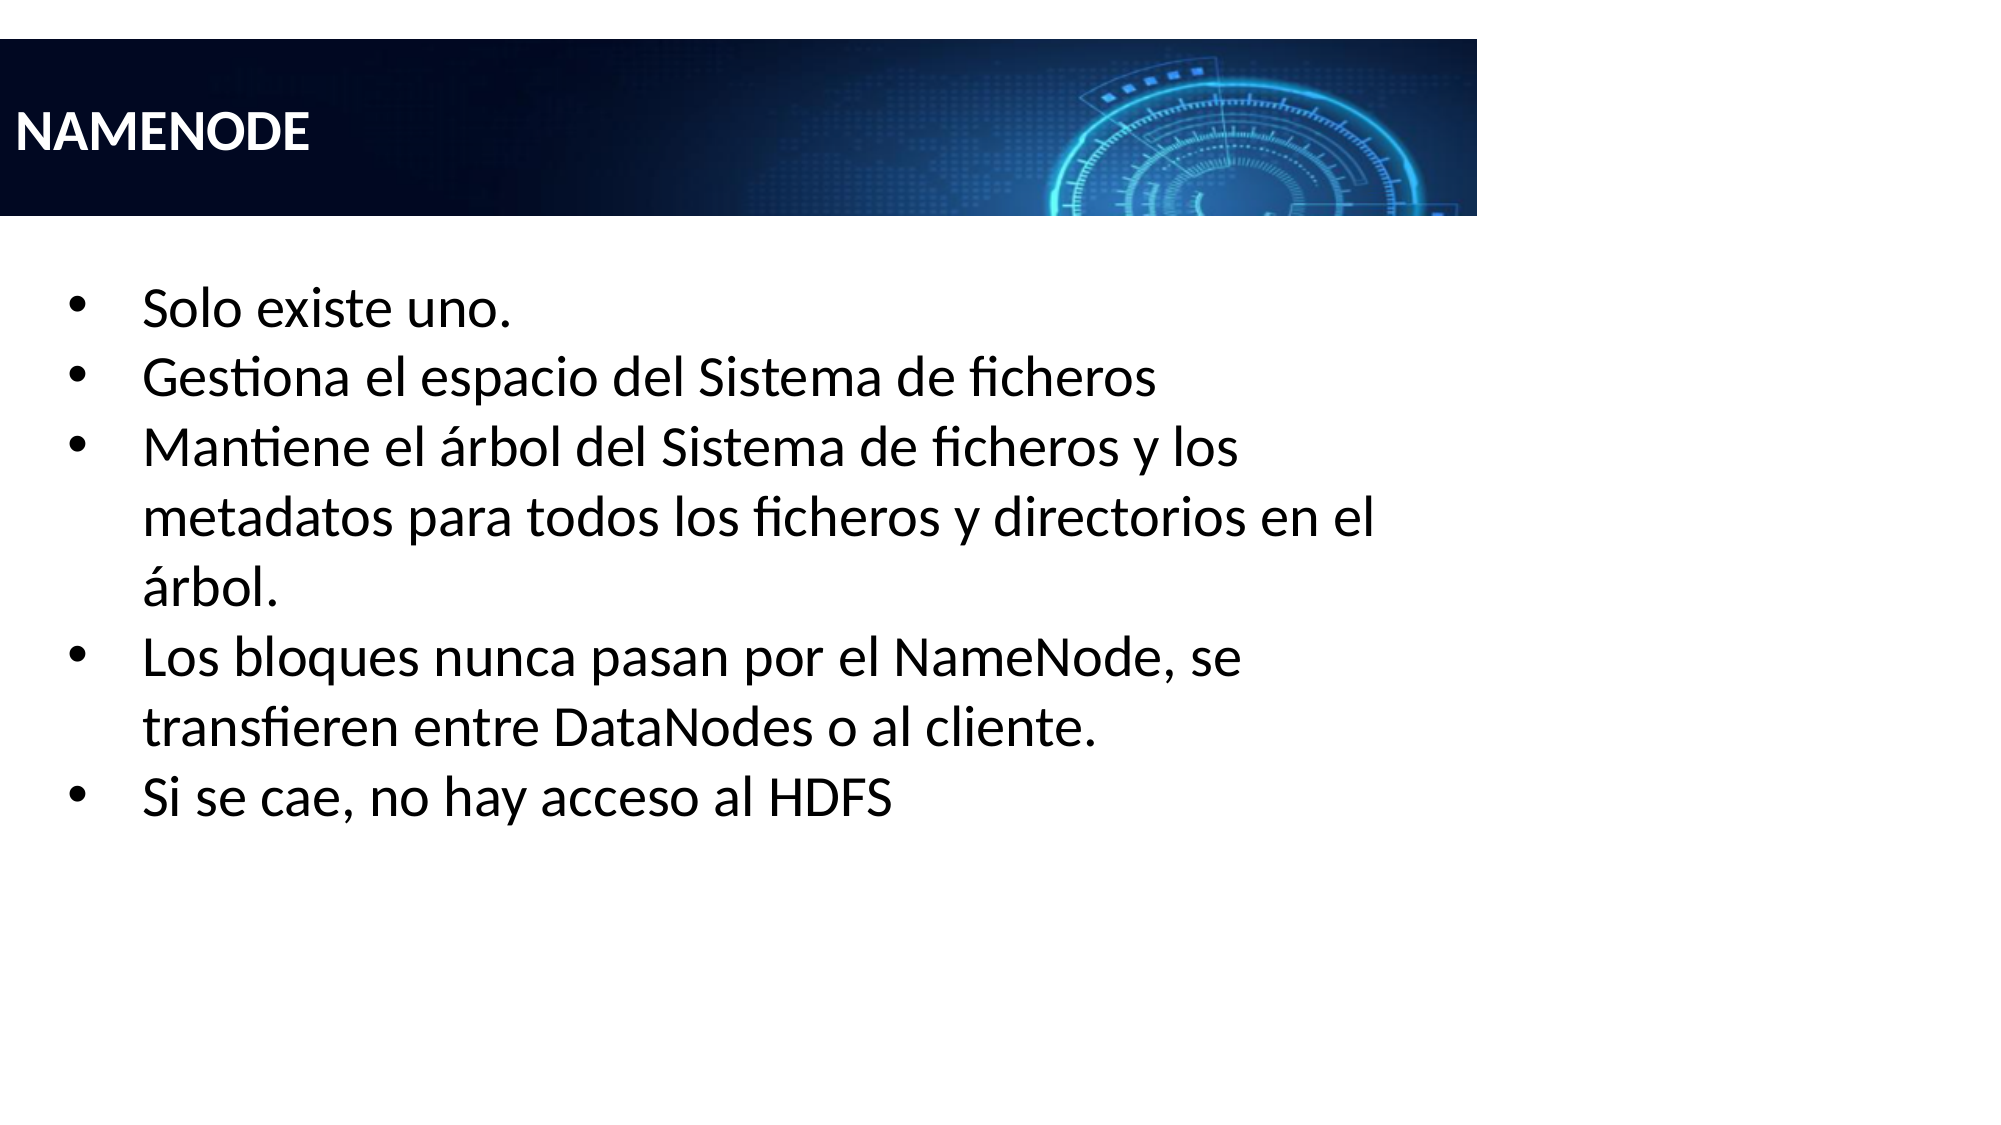

NAMENODE
Solo existe uno.
Gestiona el espacio del Sistema de ficheros
Mantiene el árbol del Sistema de ficheros y los metadatos para todos los ficheros y directorios en el árbol.
Los bloques nunca pasan por el NameNode, se transfieren entre DataNodes o al cliente.
Si se cae, no hay acceso al HDFS